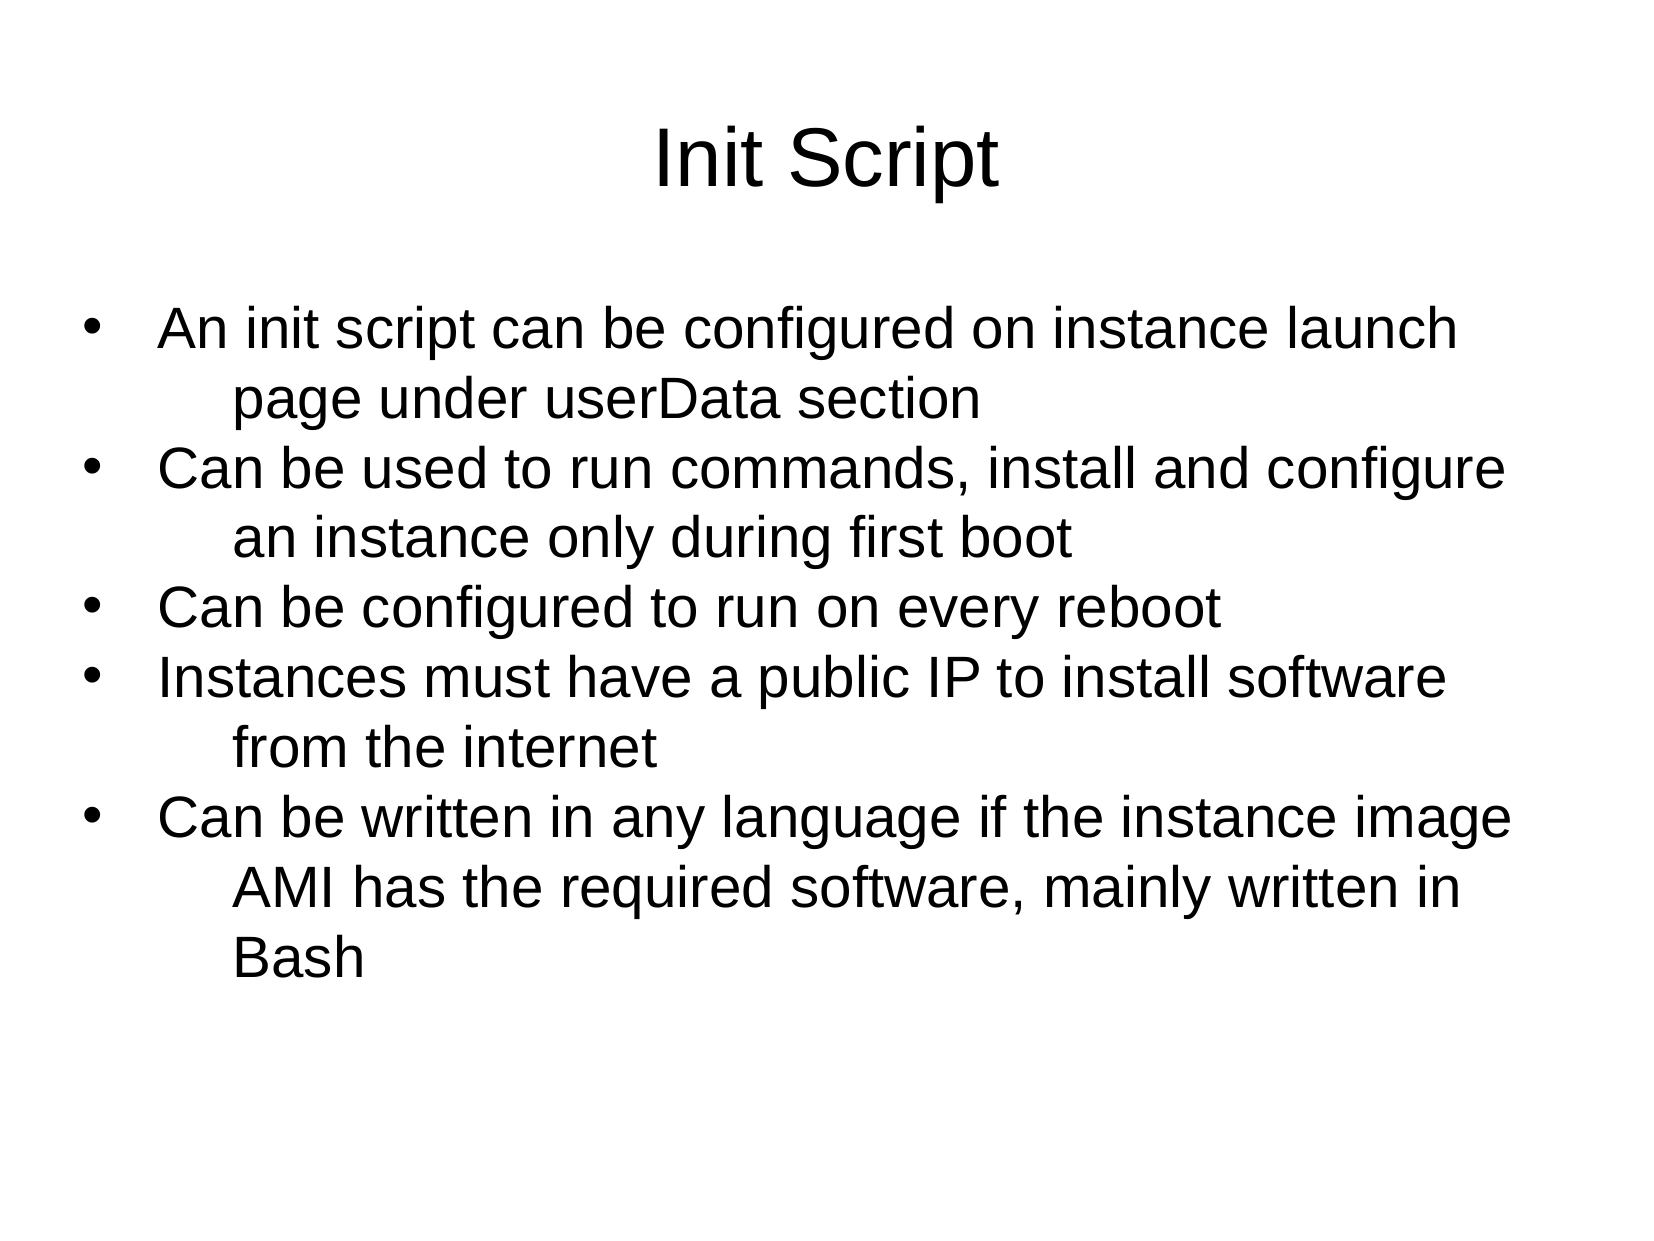

# Init Script
An init script can be configured on instance launch page under userData section
Can be used to run commands, install and configure an instance only during first boot
Can be configured to run on every reboot
Instances must have a public IP to install software from the internet
Can be written in any language if the instance image AMI has the required software, mainly written in Bash